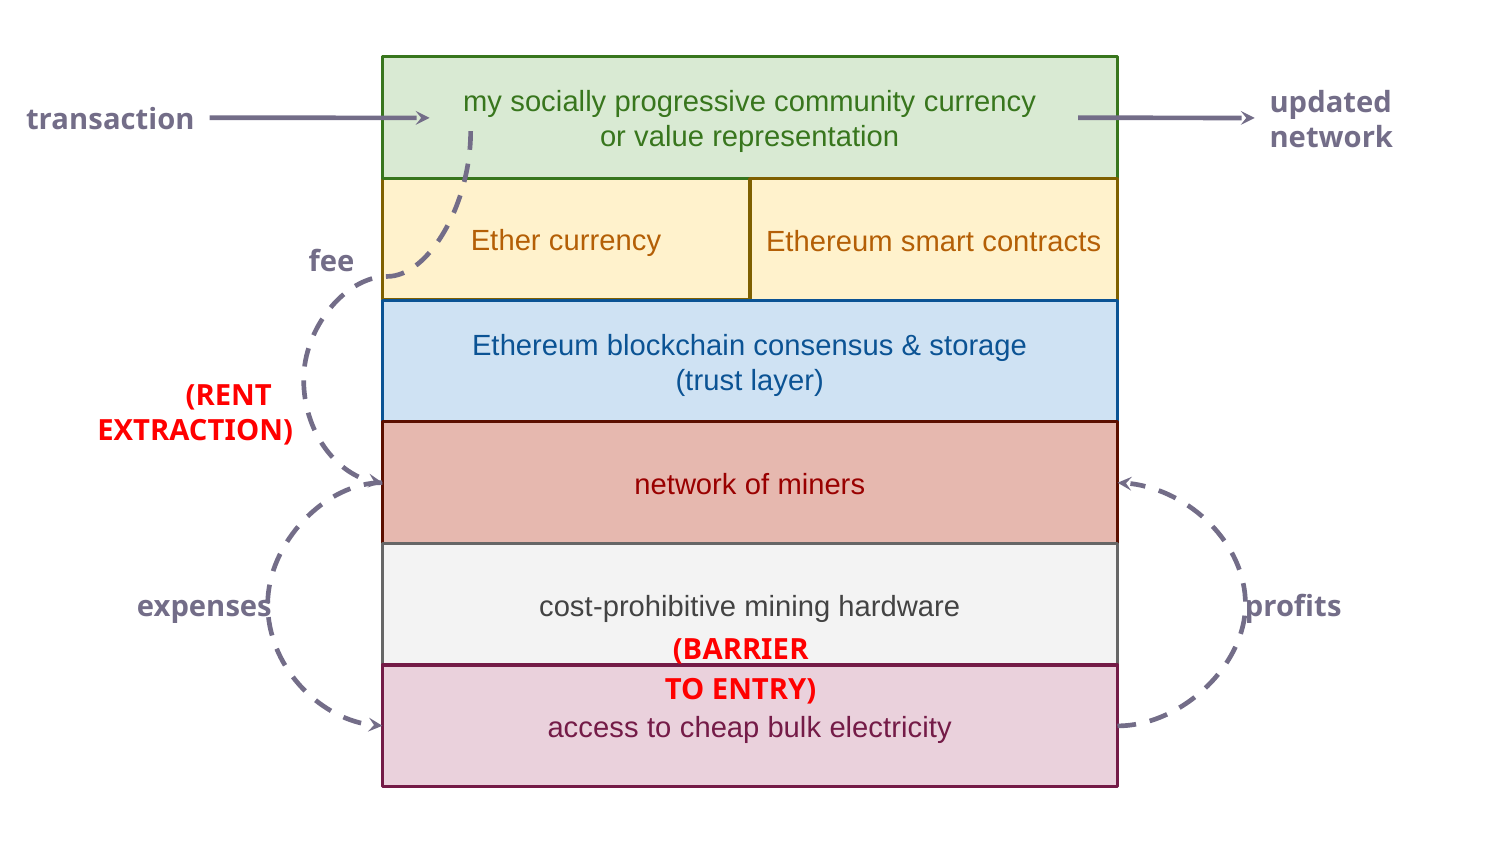

my socially progressive community currency
or value representation
transaction
updated network
Ether currency
Ethereum smart contracts
fee
Ethereum blockchain consensus & storage
(trust layer)
 (RENT EXTRACTION)
network of miners
cost-prohibitive mining hardware
expenses
profits
(BARRIER TO ENTRY)
access to cheap bulk electricity